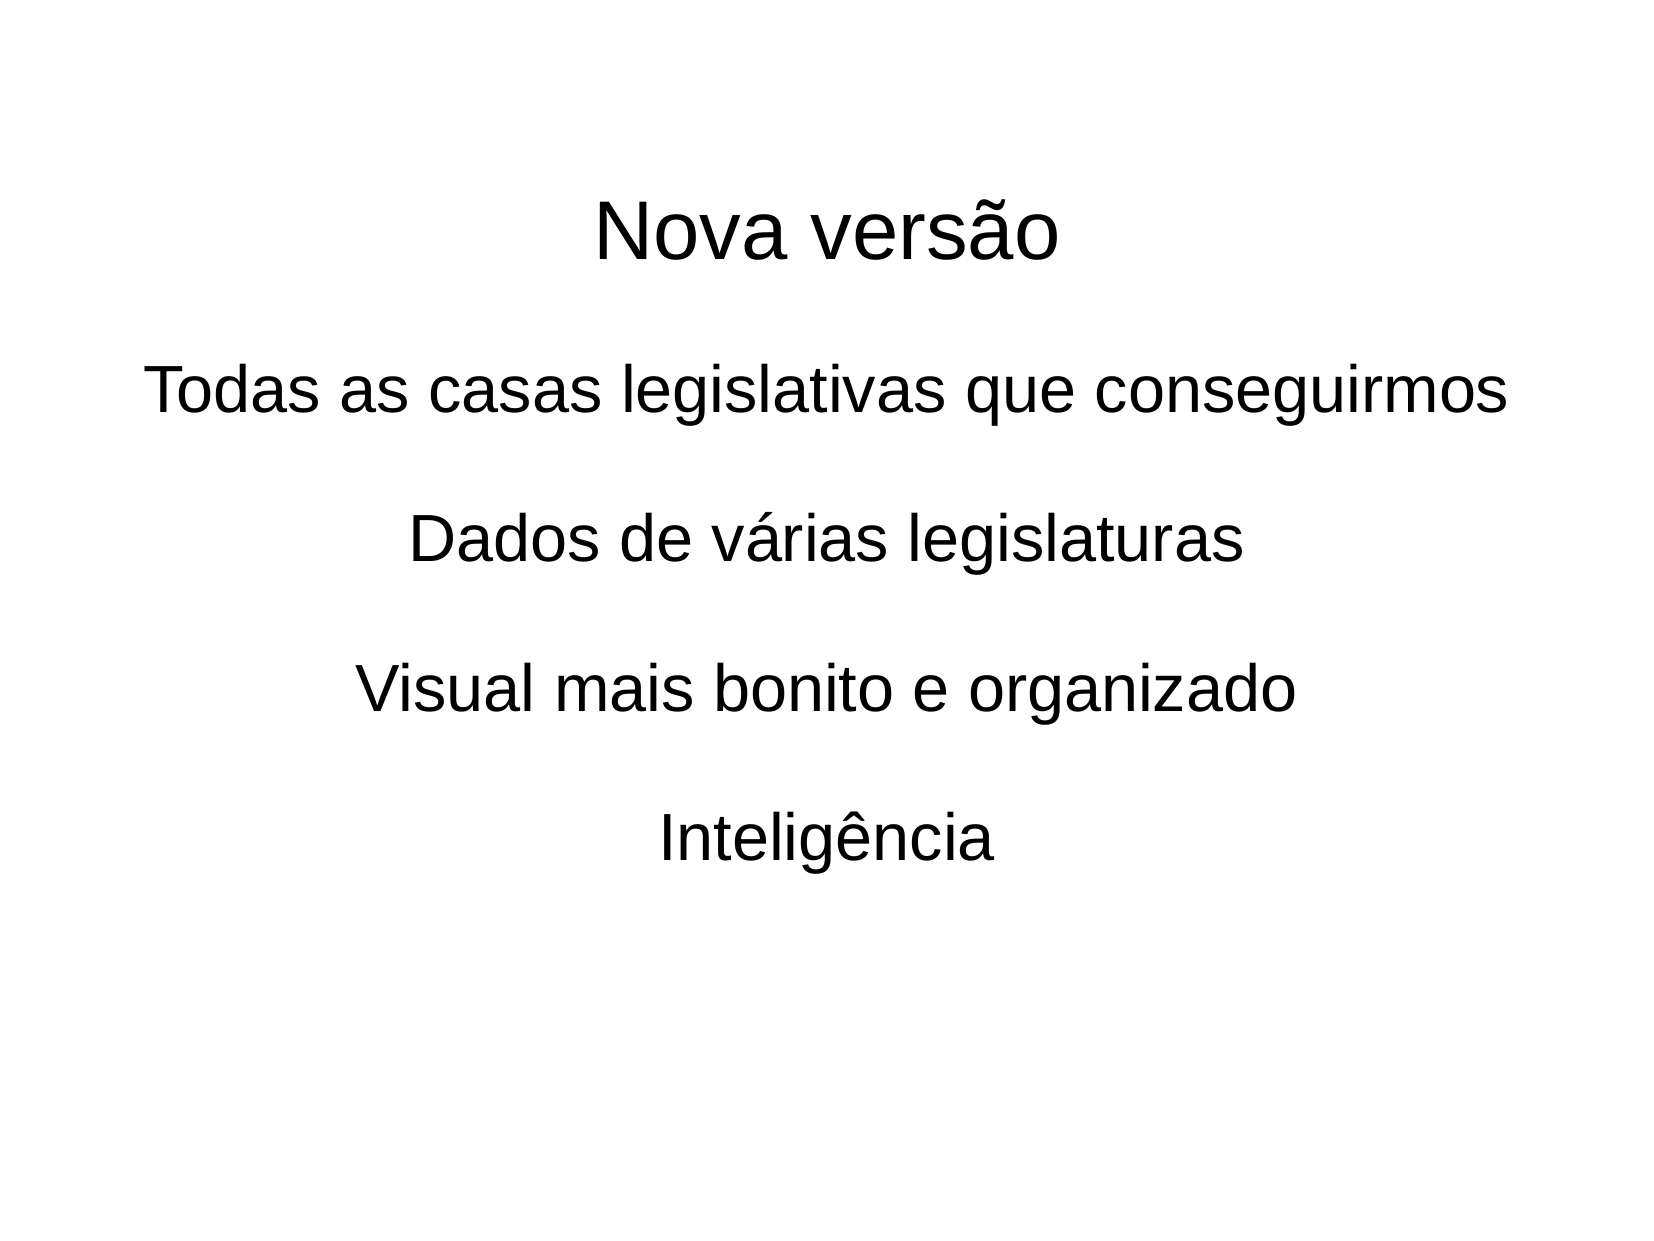

# Nova versão
Todas as casas legislativas que conseguirmos
Dados de várias legislaturas
Visual mais bonito e organizado
Inteligência